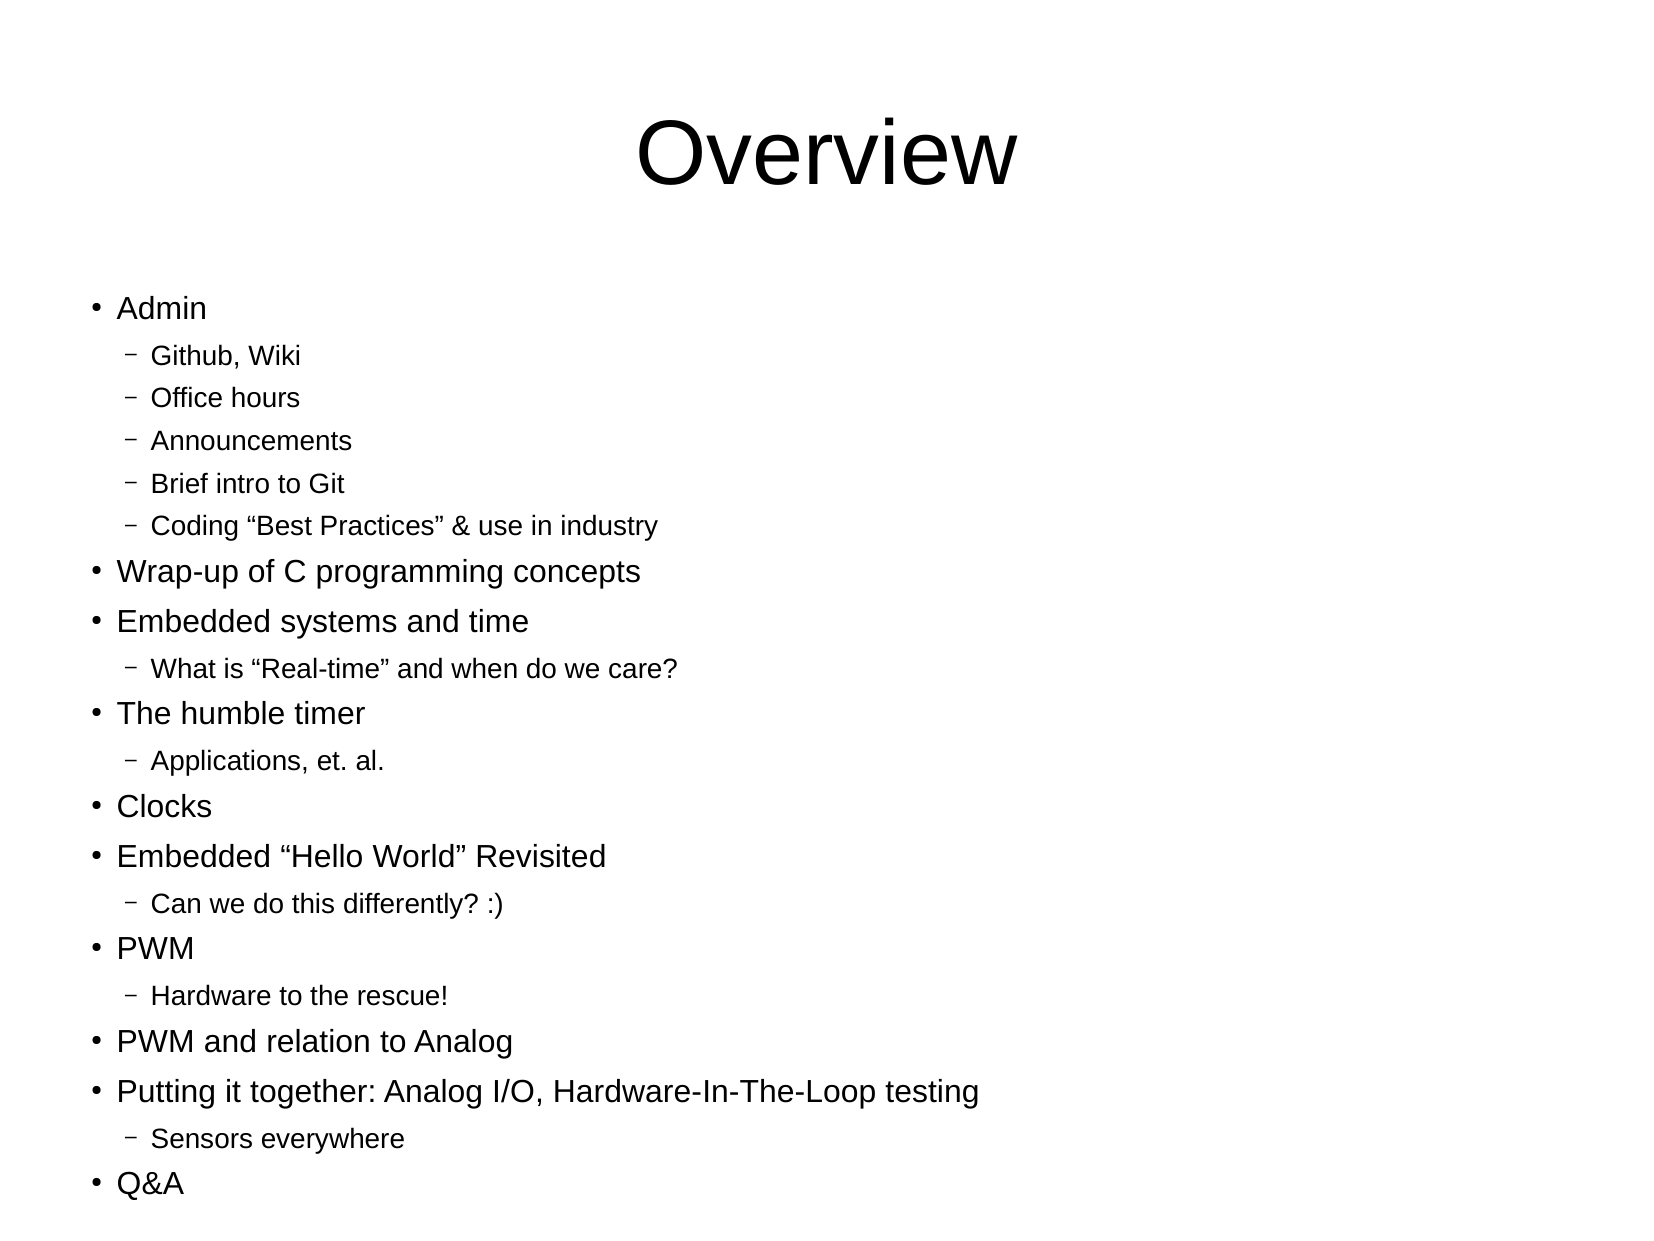

# Overview
Admin
Github, Wiki
Office hours
Announcements
Brief intro to Git
Coding “Best Practices” & use in industry
Wrap-up of C programming concepts
Embedded systems and time
What is “Real-time” and when do we care?
The humble timer
Applications, et. al.
Clocks
Embedded “Hello World” Revisited
Can we do this differently? :)
PWM
Hardware to the rescue!
PWM and relation to Analog
Putting it together: Analog I/O, Hardware-In-The-Loop testing
Sensors everywhere
Q&A